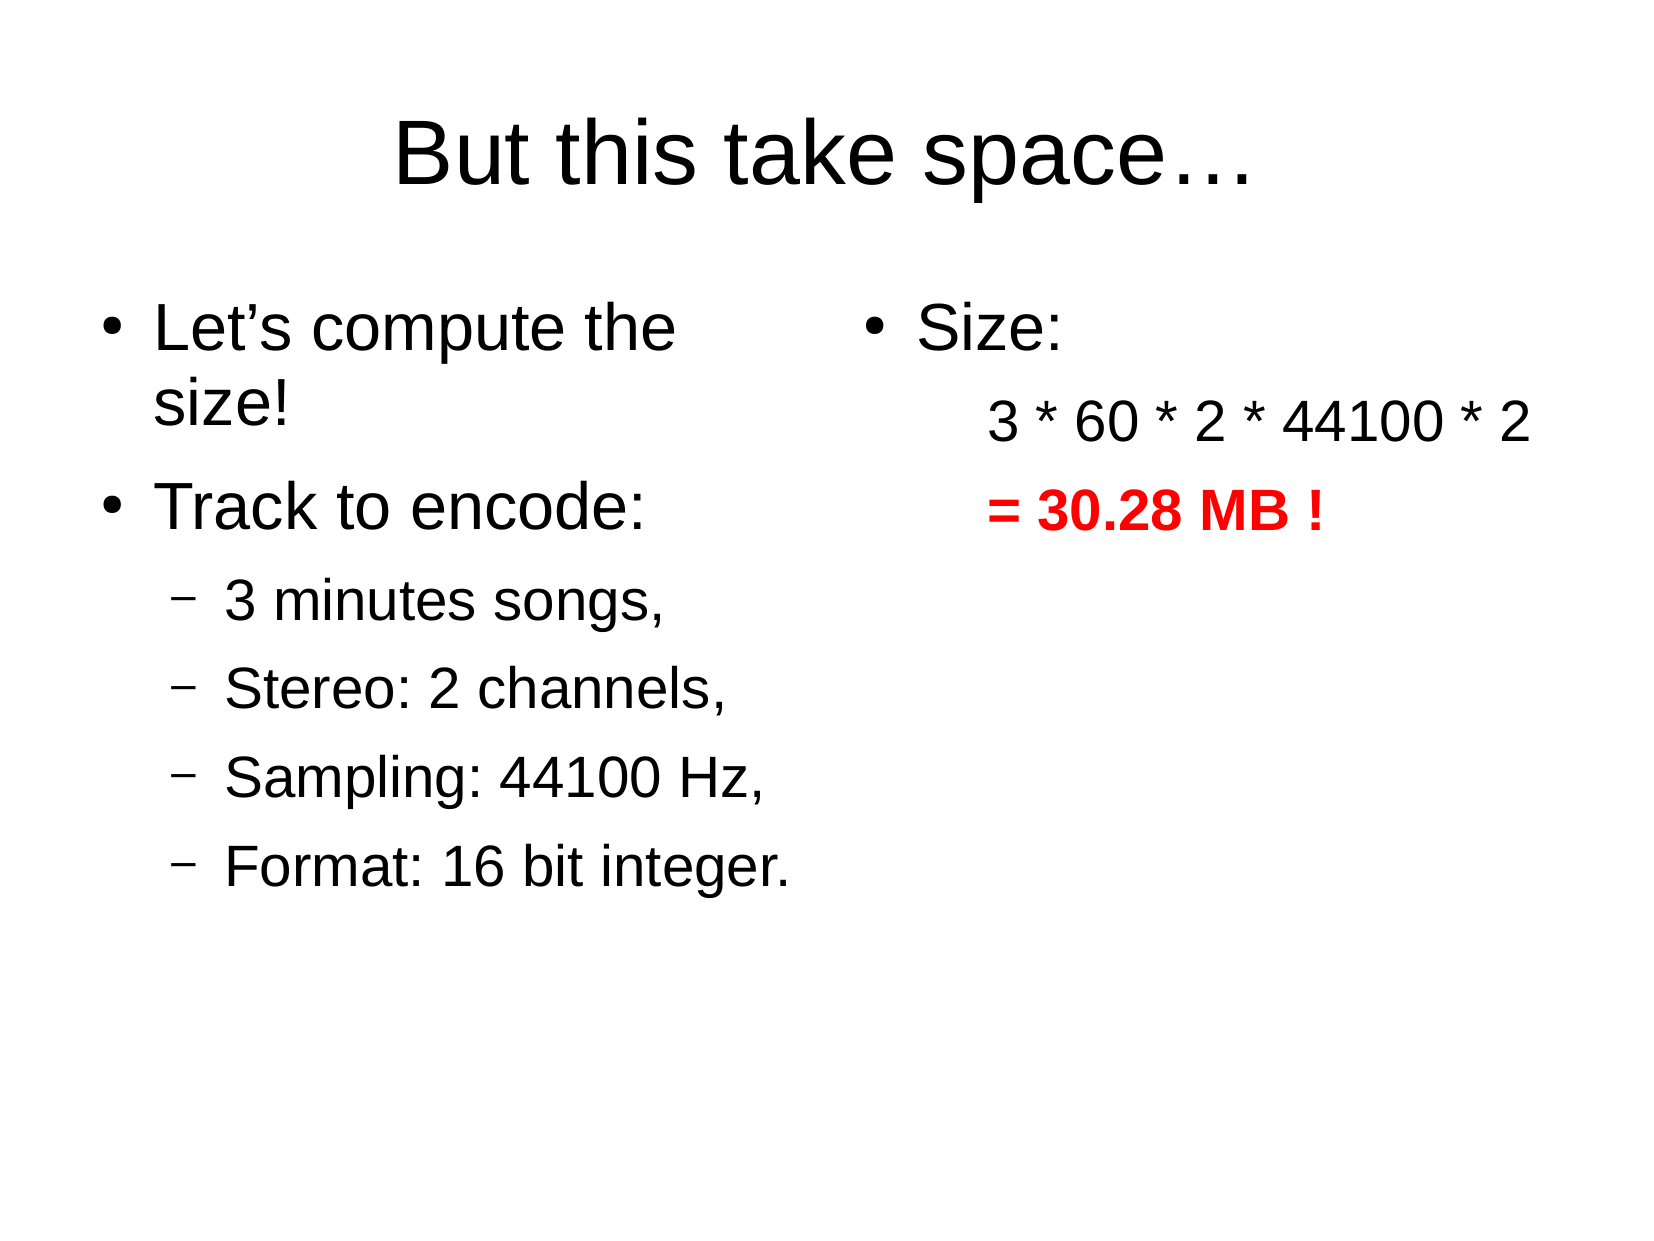

# But this take space…
Let’s compute the size!
Track to encode:
3 minutes songs,
Stereo: 2 channels,
Sampling: 44100 Hz,
Format: 16 bit integer.
Size:
3 * 60 * 2 * 44100 * 2
= 30.28 MB !